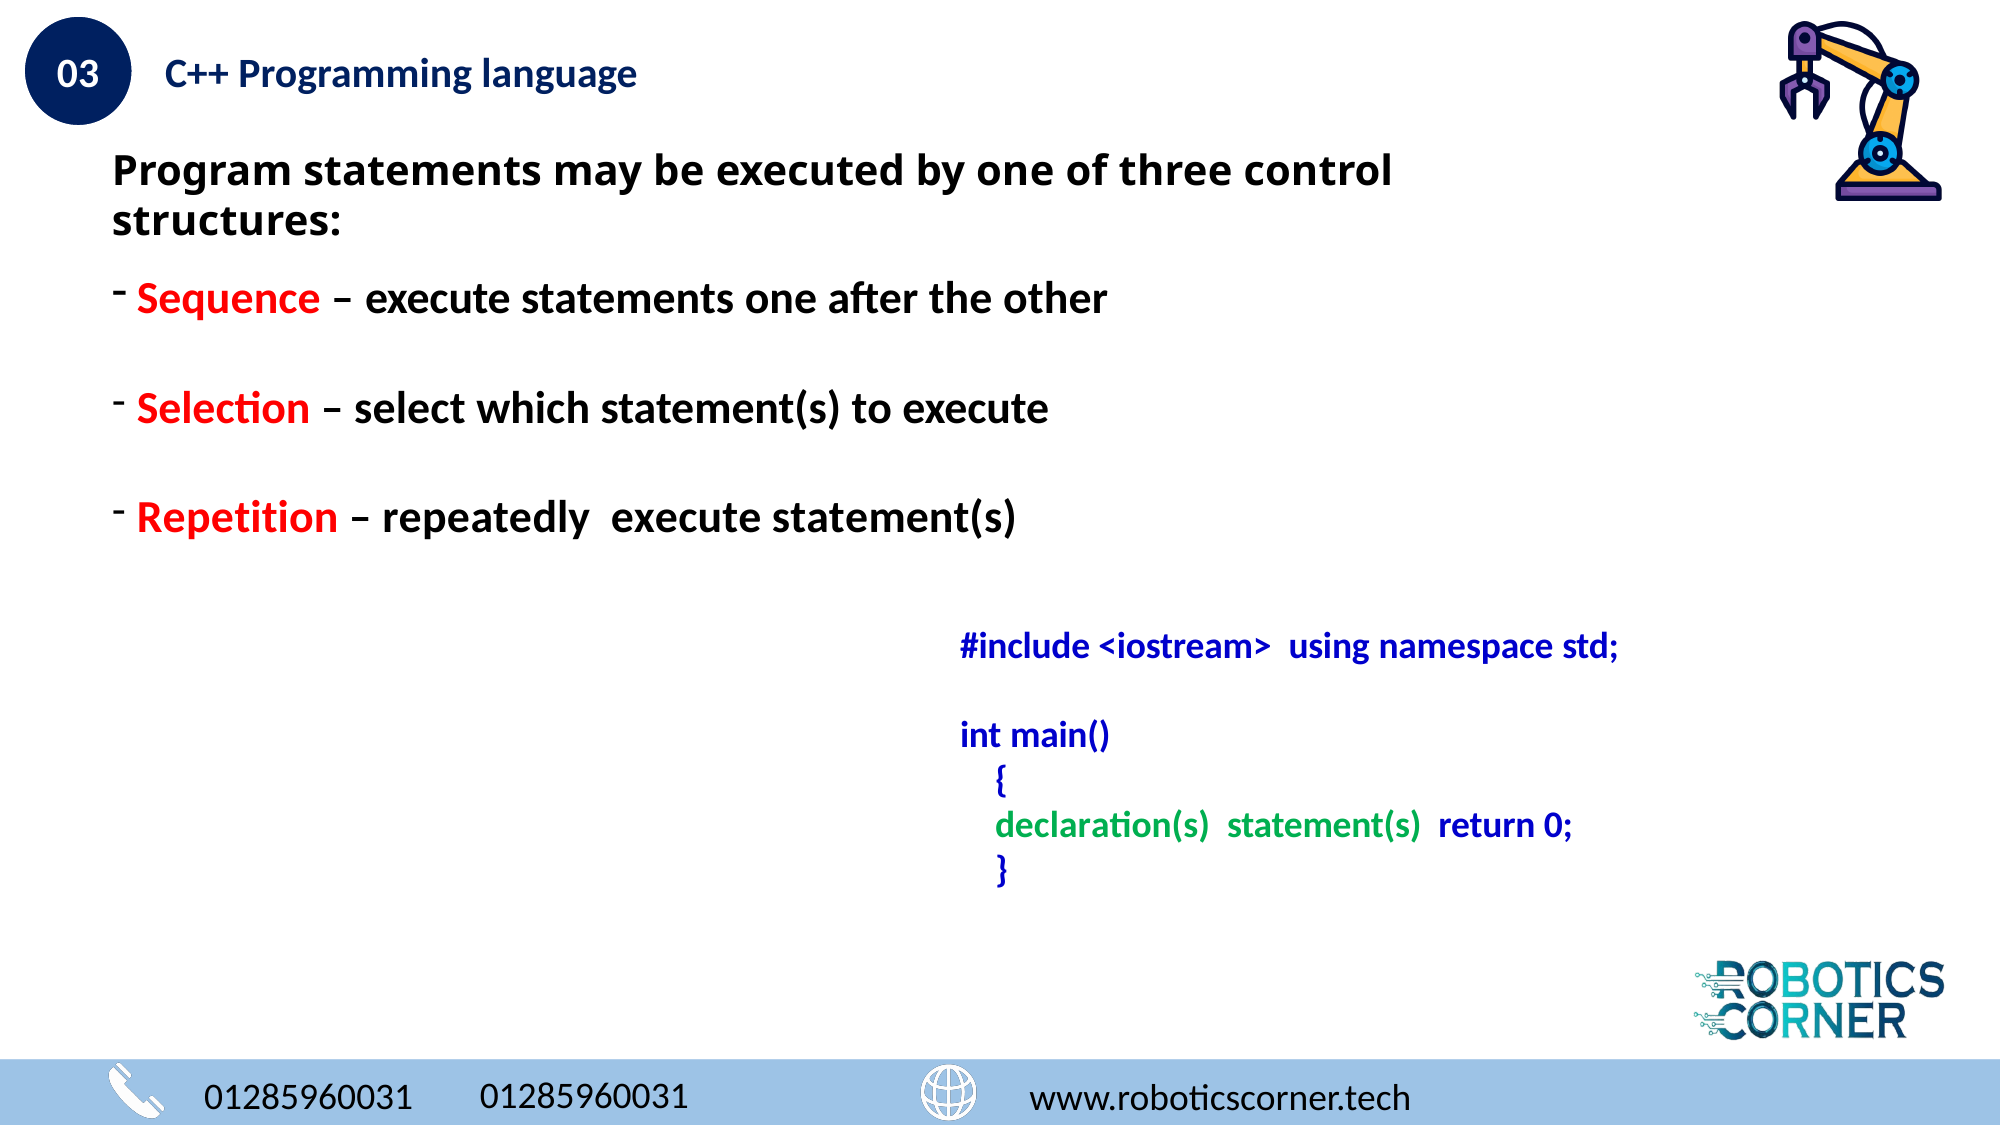

03
C++ Programming language
# Program statements may be executed by one of three control structures:
Sequence – execute statements one after the other
Selection – select which statement(s) to execute
Repetition – repeatedly execute statement(s)
#include <iostream> using namespace std;
int main()
{
declaration(s) statement(s) return 0;
}
01285960031
01285960031
www.roboticscorner.tech